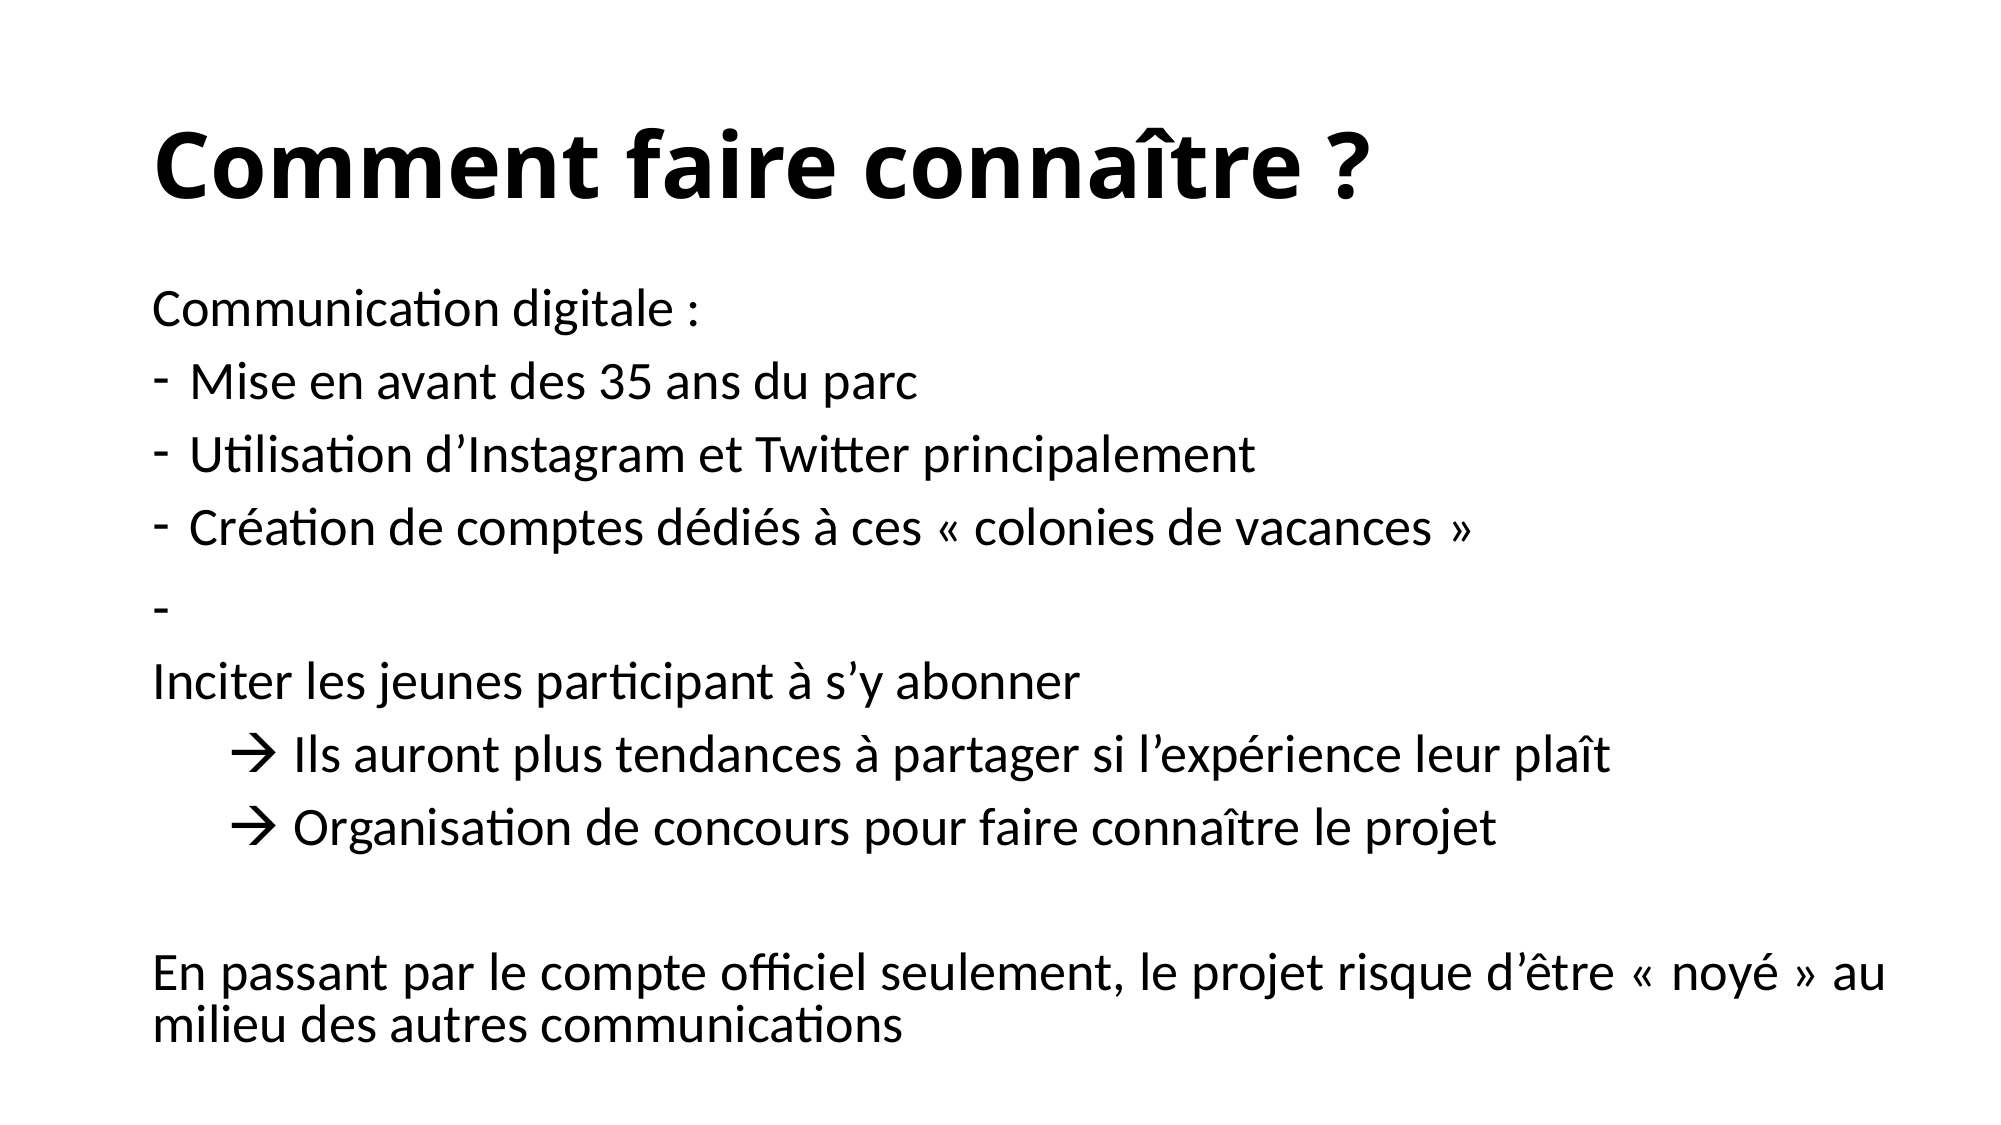

# Comment faire connaître ?
Communication digitale :
Mise en avant des 35 ans du parc
Utilisation d’Instagram et Twitter principalement
Création de comptes dédiés à ces « colonies de vacances »
Inciter les jeunes participant à s’y abonner
	 Ils auront plus tendances à partager si l’expérience leur plaît
	 Organisation de concours pour faire connaître le projet
En passant par le compte officiel seulement, le projet risque d’être « noyé » au milieu des autres communications